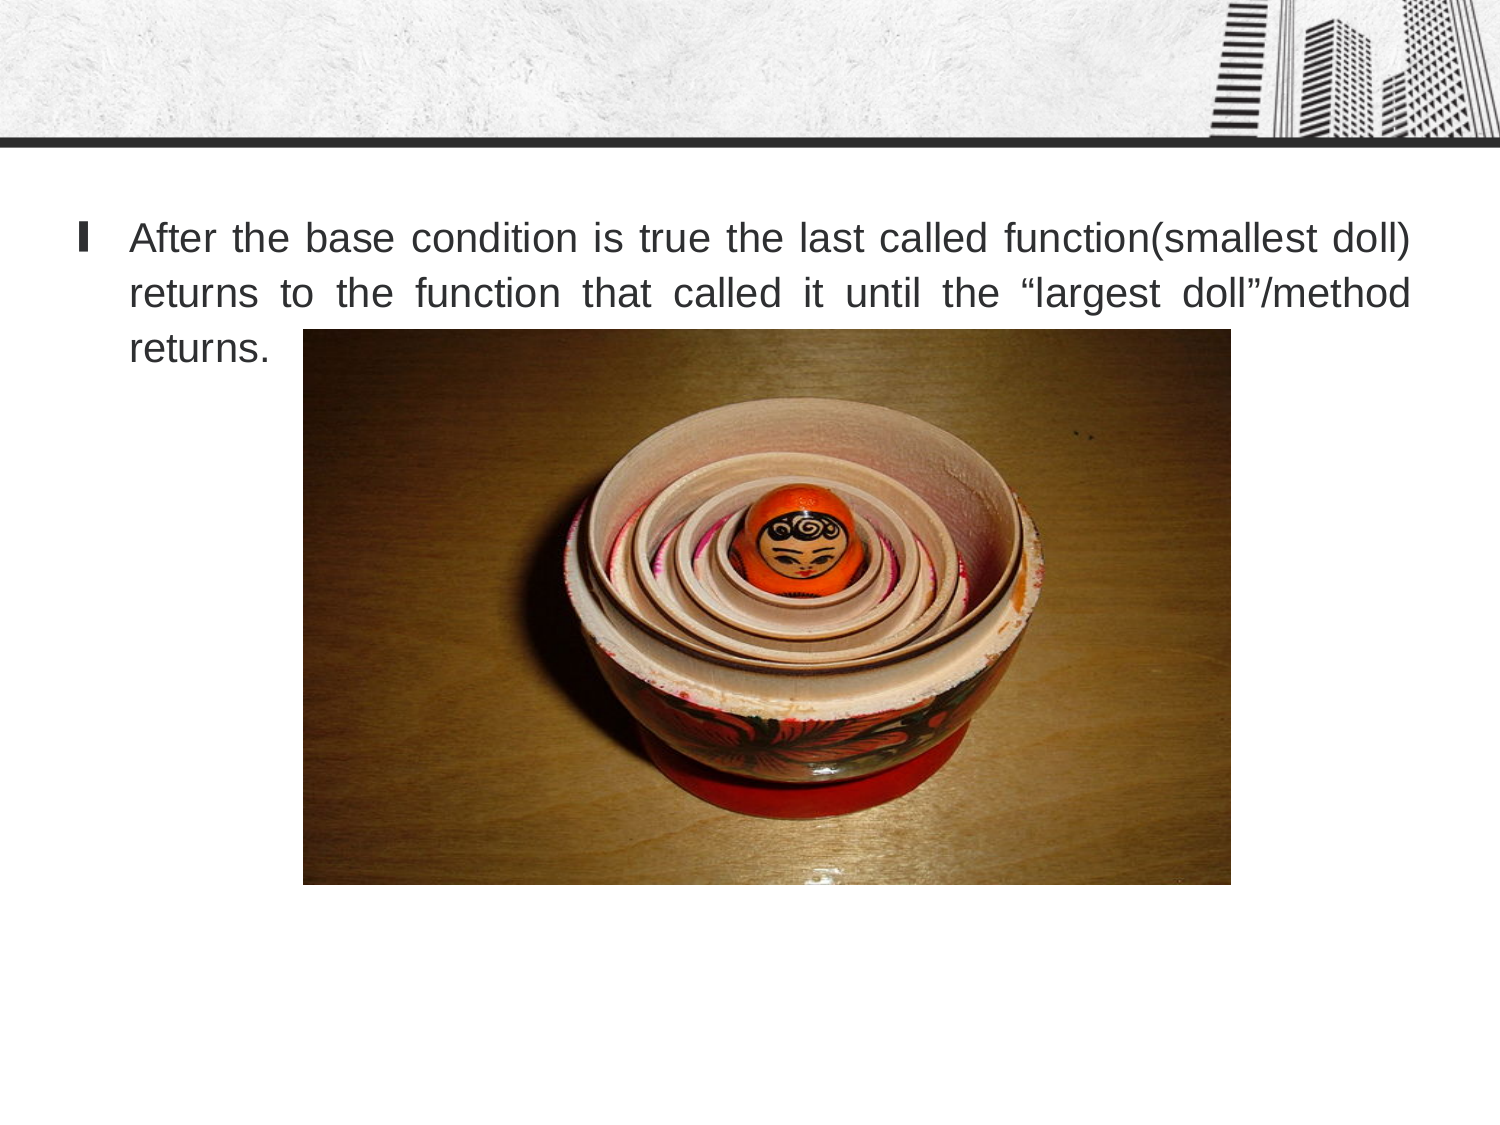

#
After the base condition is true the last called function(smallest doll) returns to the function that called it until the “largest doll”/method returns.